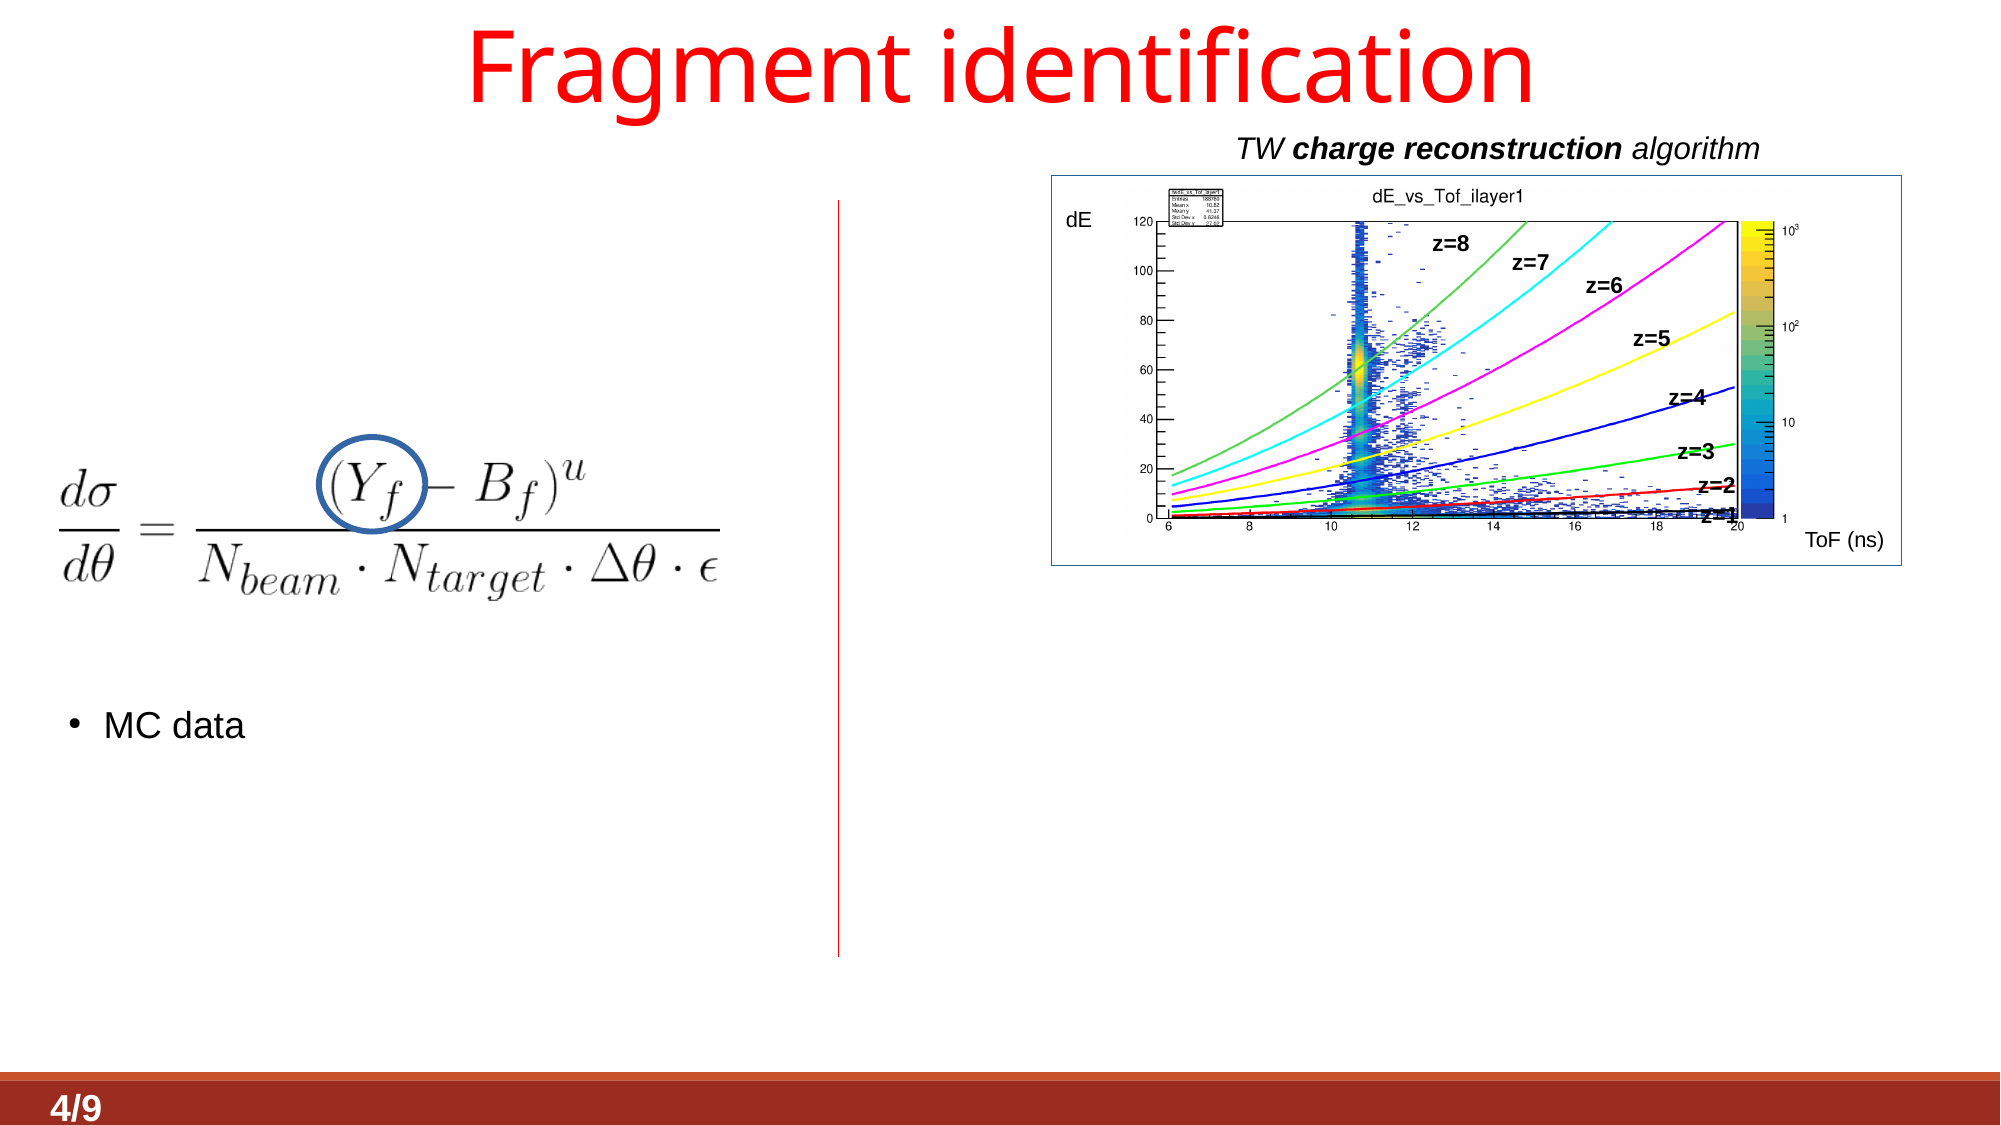

Fragment identification
TW charge reconstruction algorithm
dE
z=8
z=7
z=6
z=5
z=4
z=3
z=2
z=1
ToF (ns)
MC data
4/9